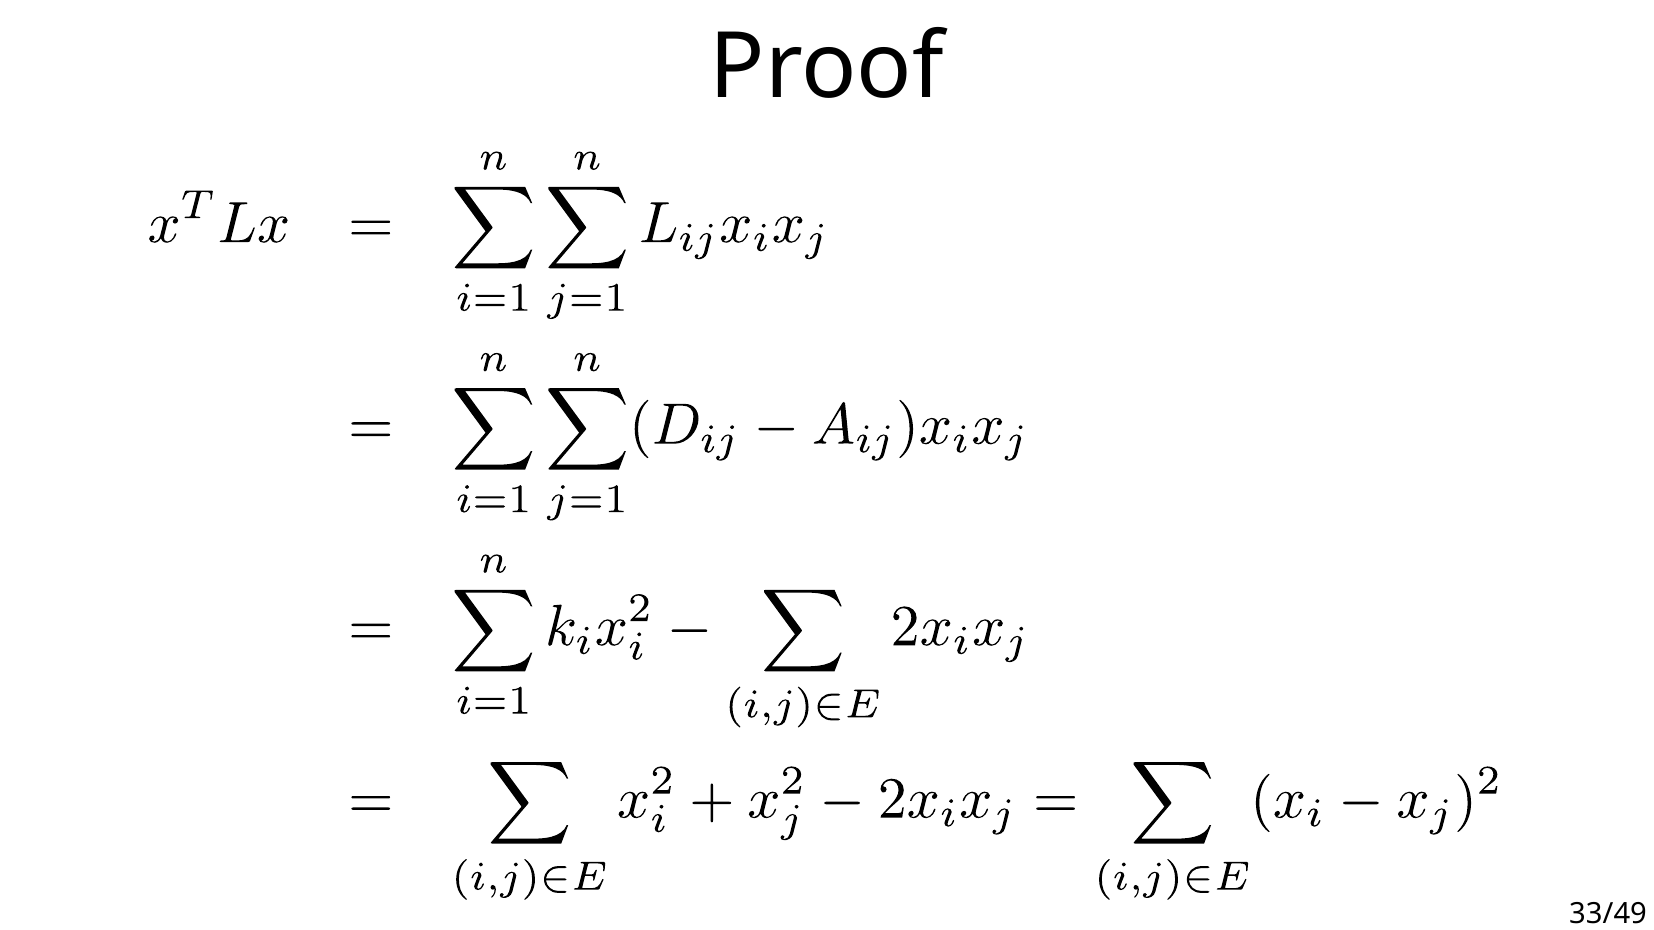

# Proof
33
Think of this quantity as the “stress” produced by the assignment of node labels x